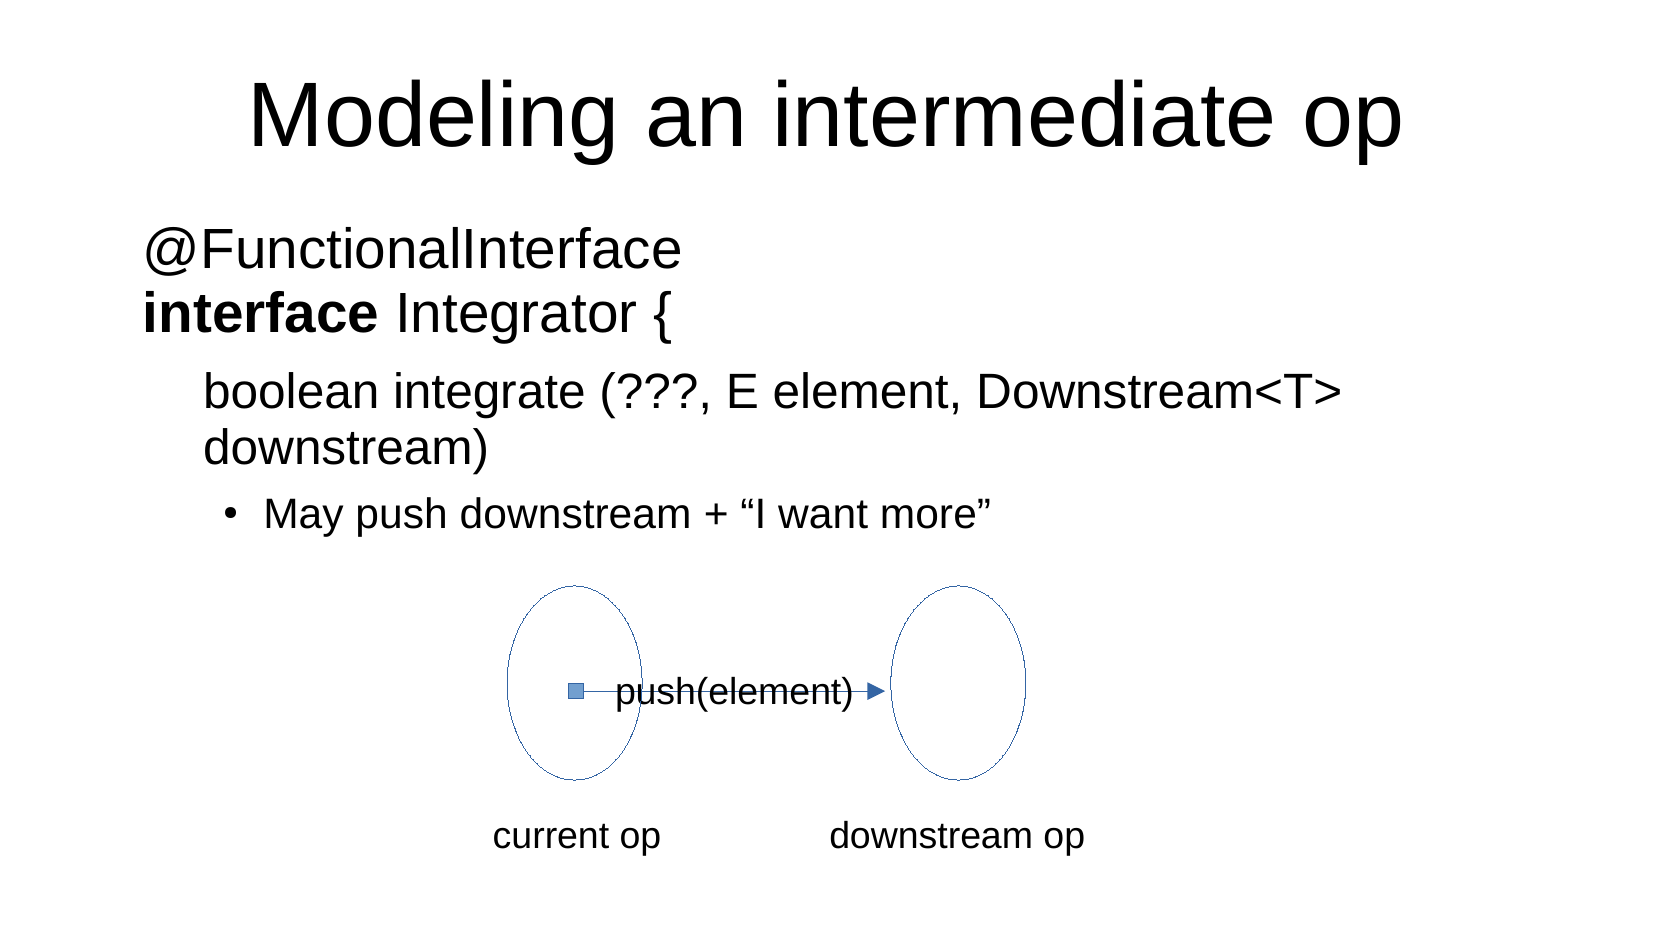

# Modeling an intermediate op
@FunctionalInterface
interface Integrator {
boolean integrate (???, E element, Downstream<T> downstream)
May push downstream + “I want more”
push(element)
current op
downstream op